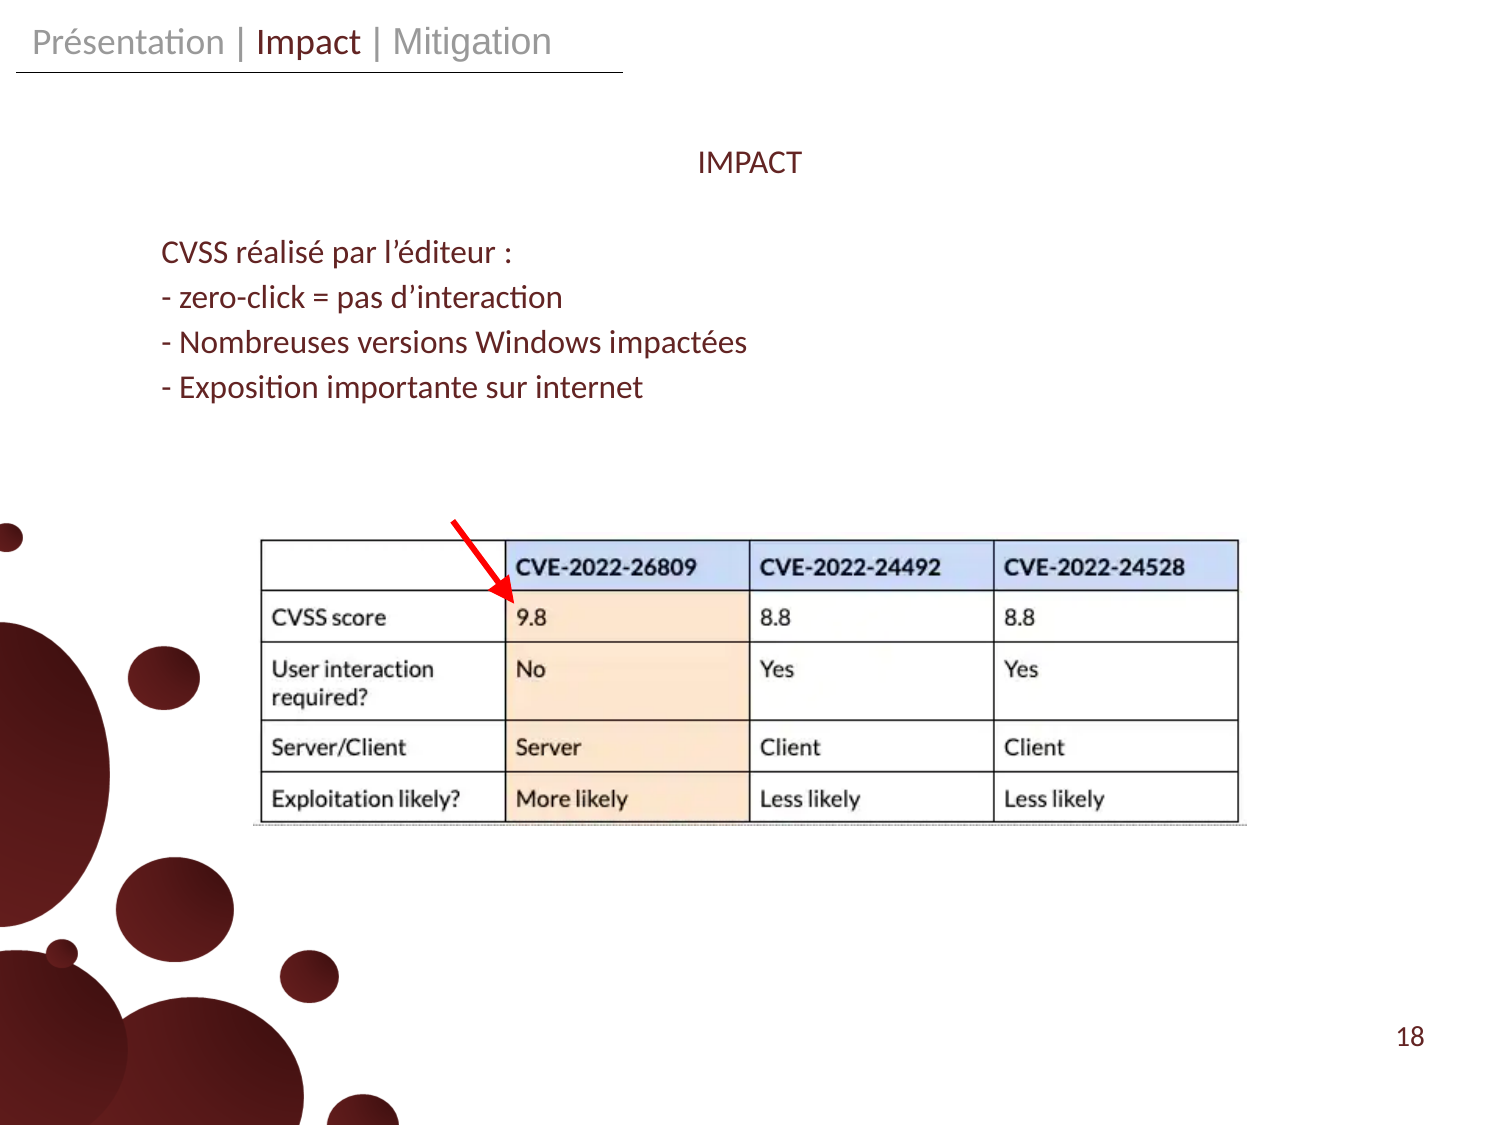

Présentation | Impact | Mitigation
IMPACT
CVSS réalisé par l’éditeur :
- zero-click = pas d’interaction
- Nombreuses versions Windows impactées
- Exposition importante sur internet
18